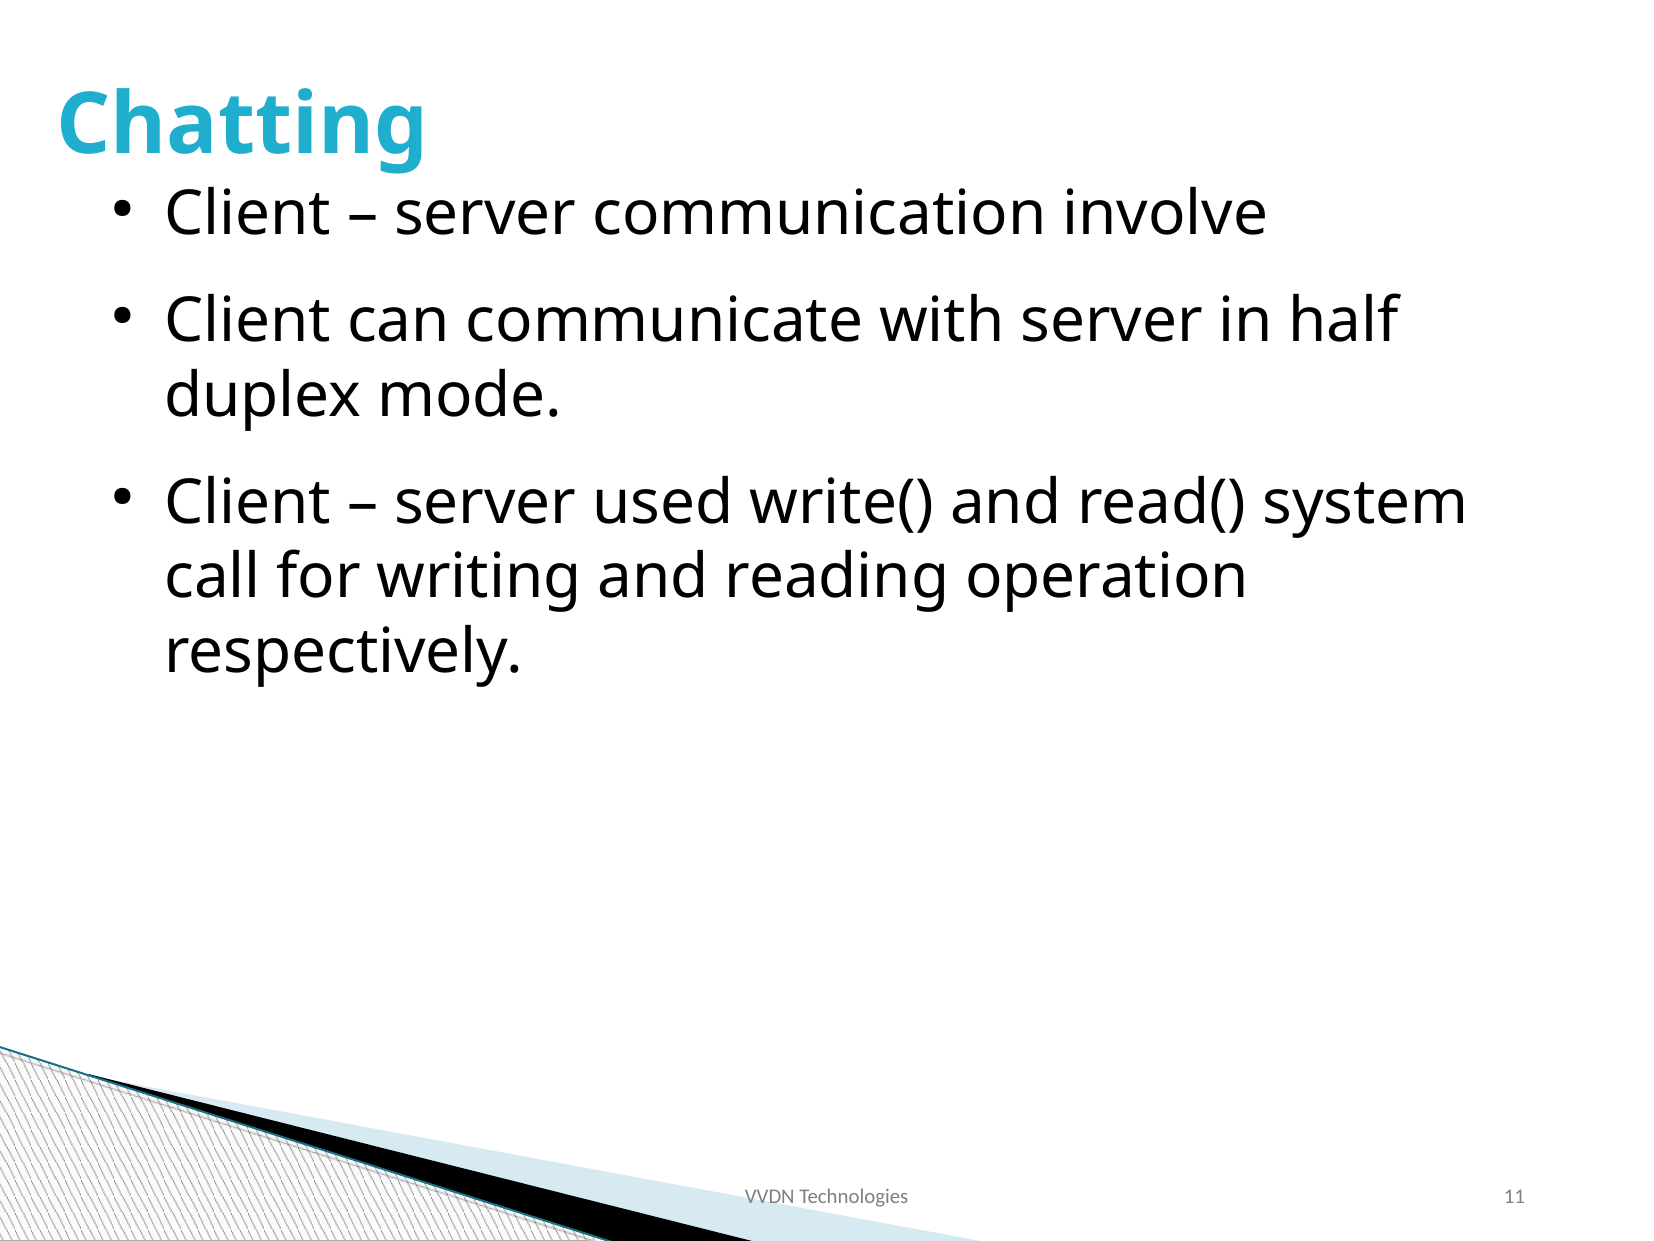

Chatting
# Client – server communication involve
Client can communicate with server in half duplex mode.
Client – server used write() and read() system call for writing and reading operation respectively.
VVDN Technologies